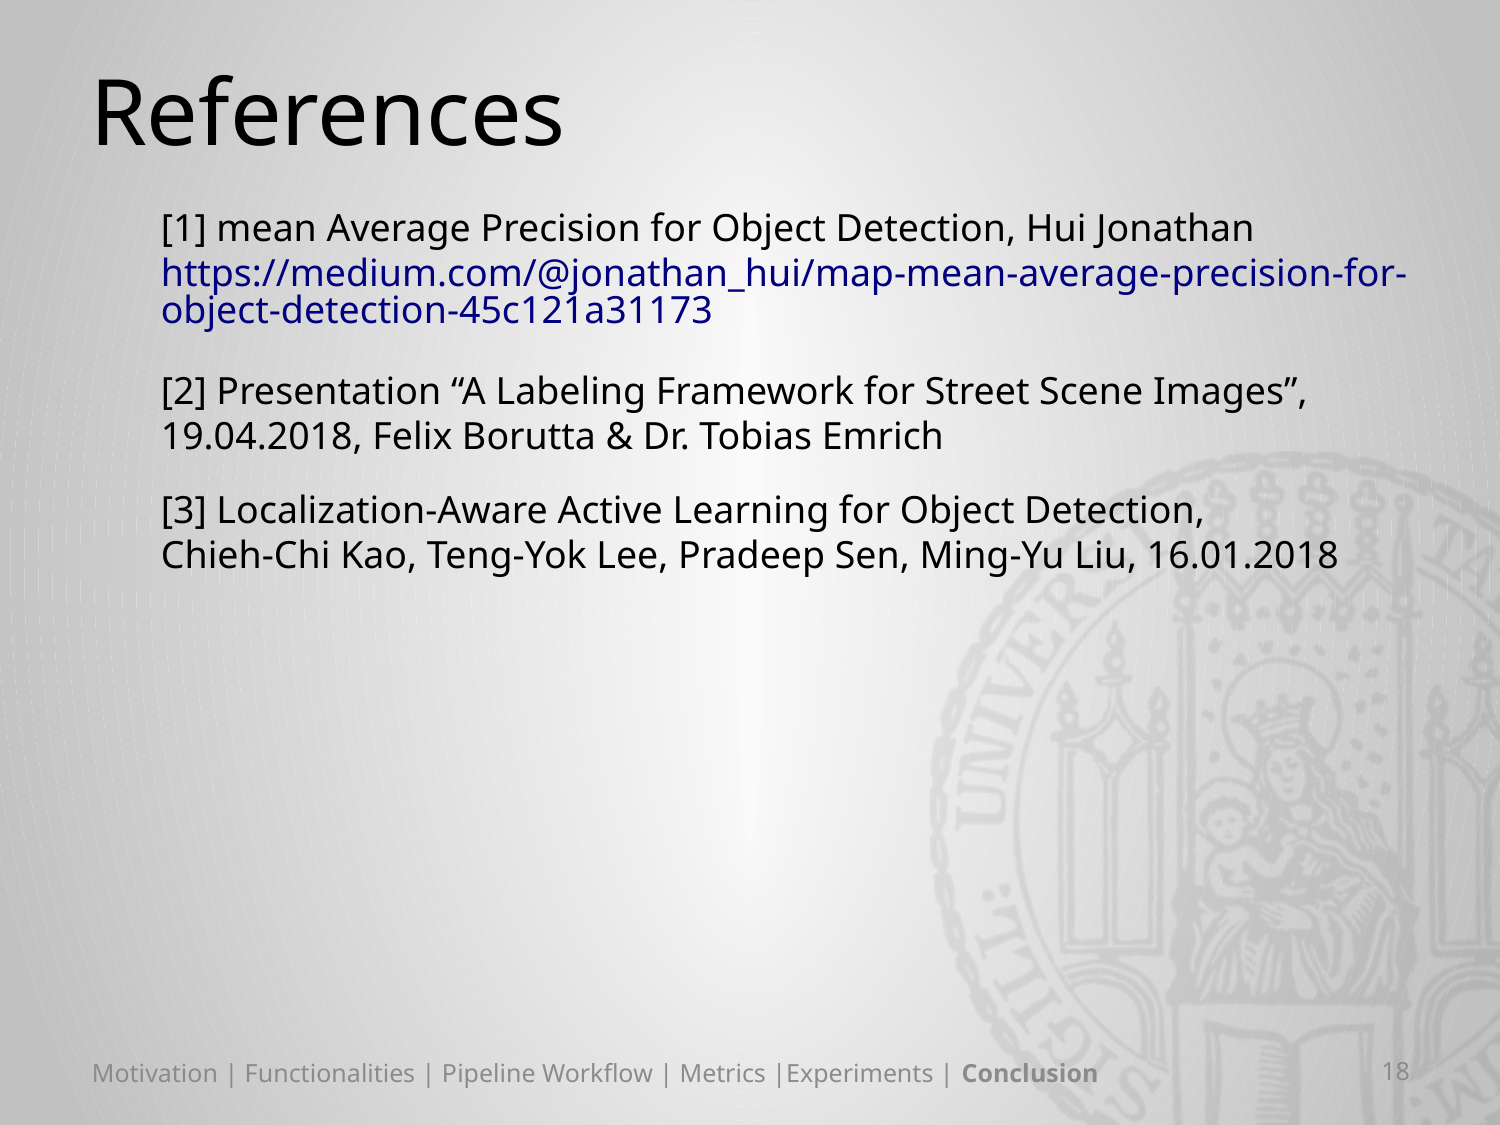

# References
[1] mean Average Precision for Object Detection, Hui Jonathanhttps://medium.com/@jonathan_hui/map-mean-average-precision-for-object-detection-45c121a31173
[2] Presentation “A Labeling Framework for Street Scene Images”, 19.04.2018, Felix Borutta & Dr. Tobias Emrich
[3] Localization-Aware Active Learning for Object Detection,
Chieh-Chi Kao, Teng-Yok Lee, Pradeep Sen, Ming-Yu Liu, 16.01.2018
Motivation | Functionalities | Pipeline Workflow | Metrics |Experiments | Conclusion